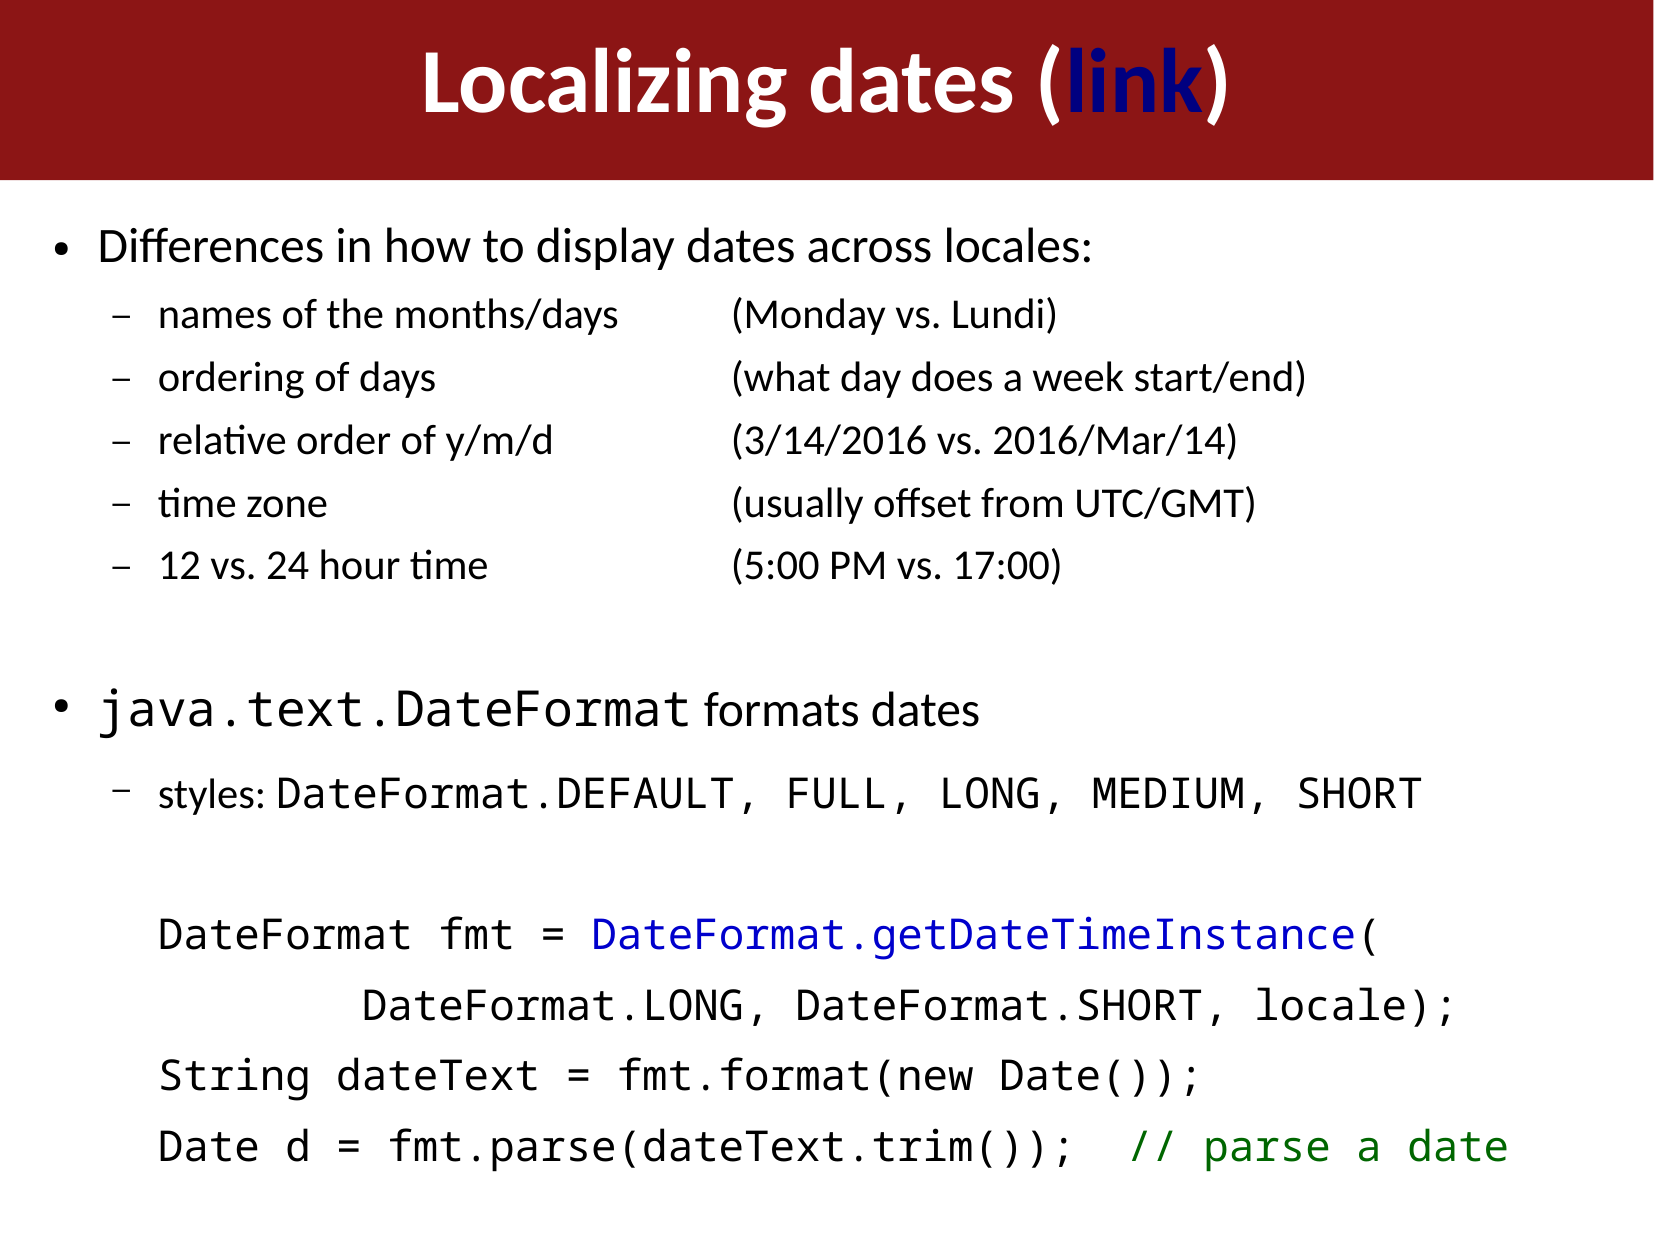

# Localizing dates (link)
Differences in how to display dates across locales:
names of the months/days	(Monday vs. Lundi)
ordering of days	(what day does a week start/end)
relative order of y/m/d	(3/14/2016 vs. 2016/Mar/14)
time zone	(usually offset from UTC/GMT)
12 vs. 24 hour time	(5:00 PM vs. 17:00)
java.text.DateFormat formats dates
styles: DateFormat.DEFAULT, FULL, LONG, MEDIUM, SHORT
DateFormat fmt = DateFormat.getDateTimeInstance(
 DateFormat.LONG, DateFormat.SHORT, locale);
String dateText = fmt.format(new Date());
Date d = fmt.parse(dateText.trim()); // parse a date